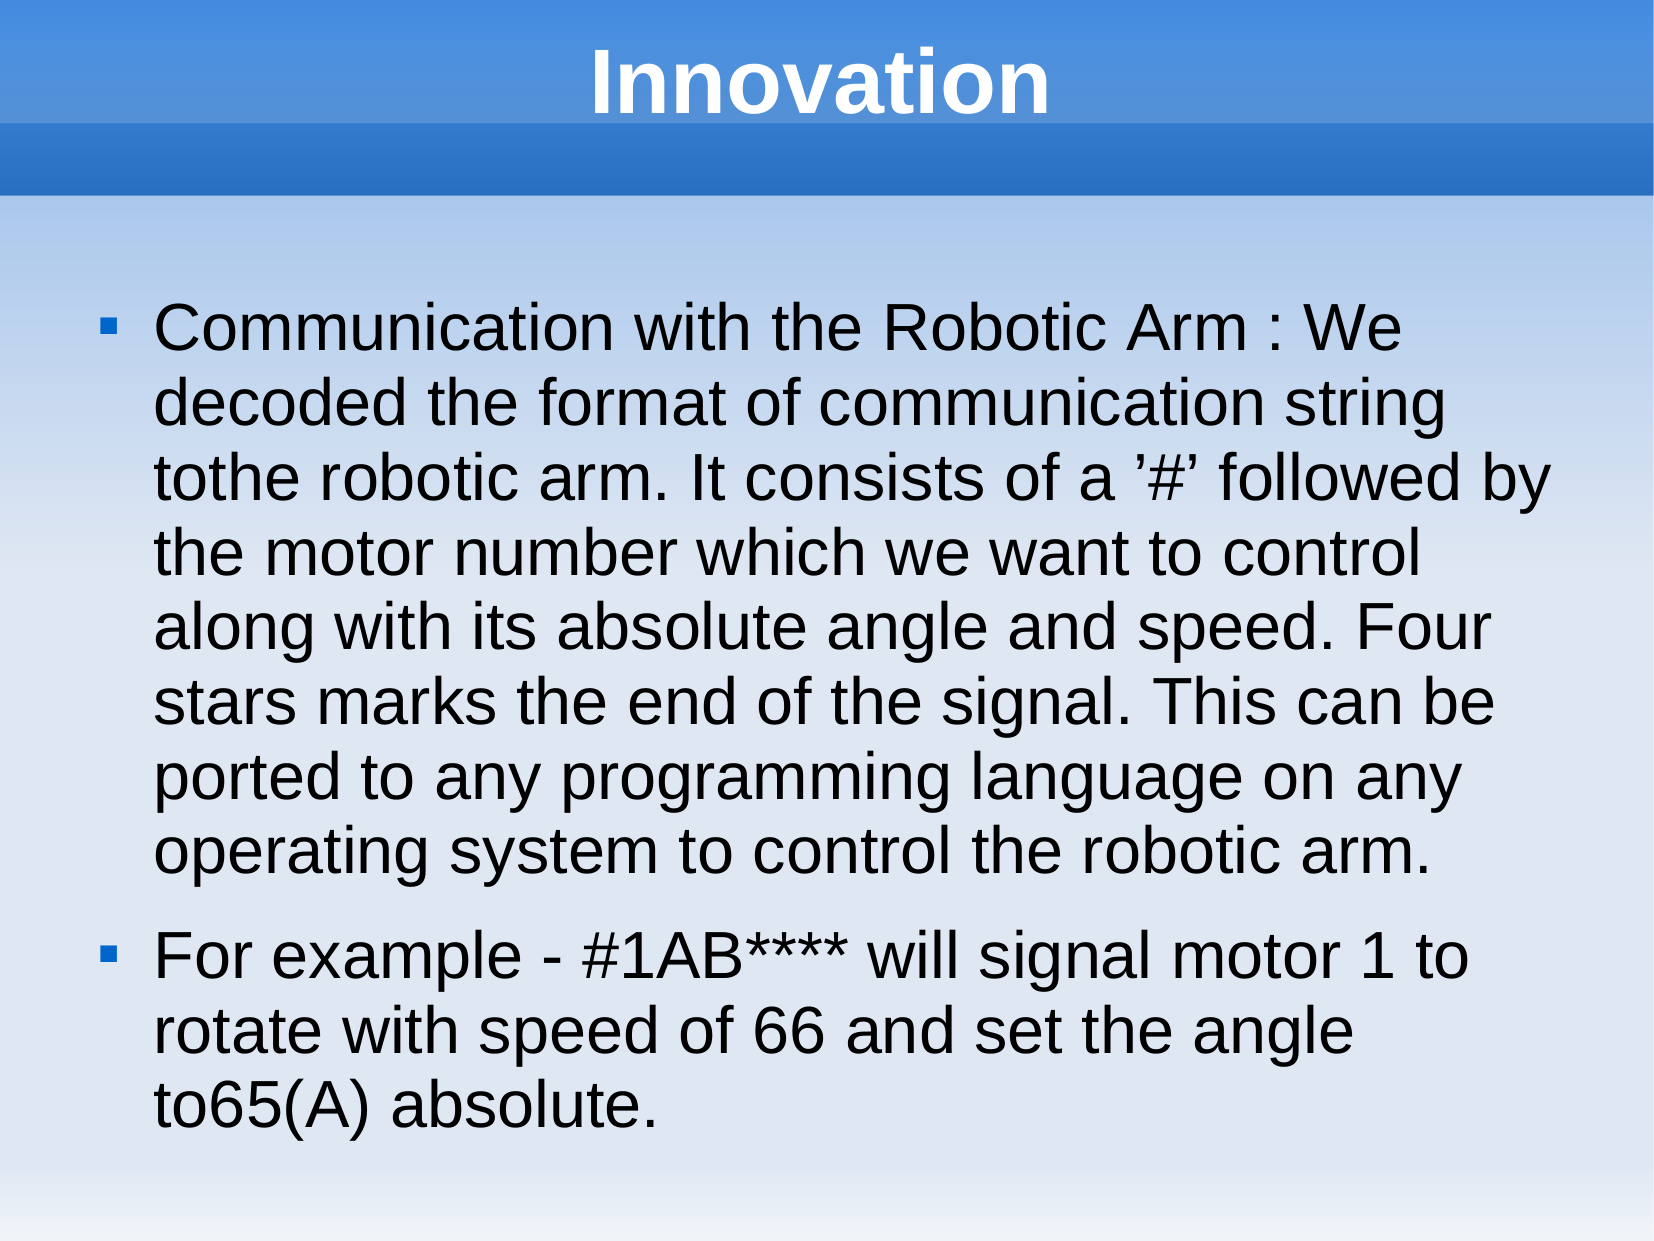

# Innovation
Communication with the Robotic Arm : We decoded the format of communication string tothe robotic arm. It consists of a ’#’ followed by the motor number which we want to control along with its absolute angle and speed. Four stars marks the end of the signal. This can be ported to any programming language on any operating system to control the robotic arm.
For example - #1AB**** will signal motor 1 to rotate with speed of 66 and set the angle to65(A) absolute.